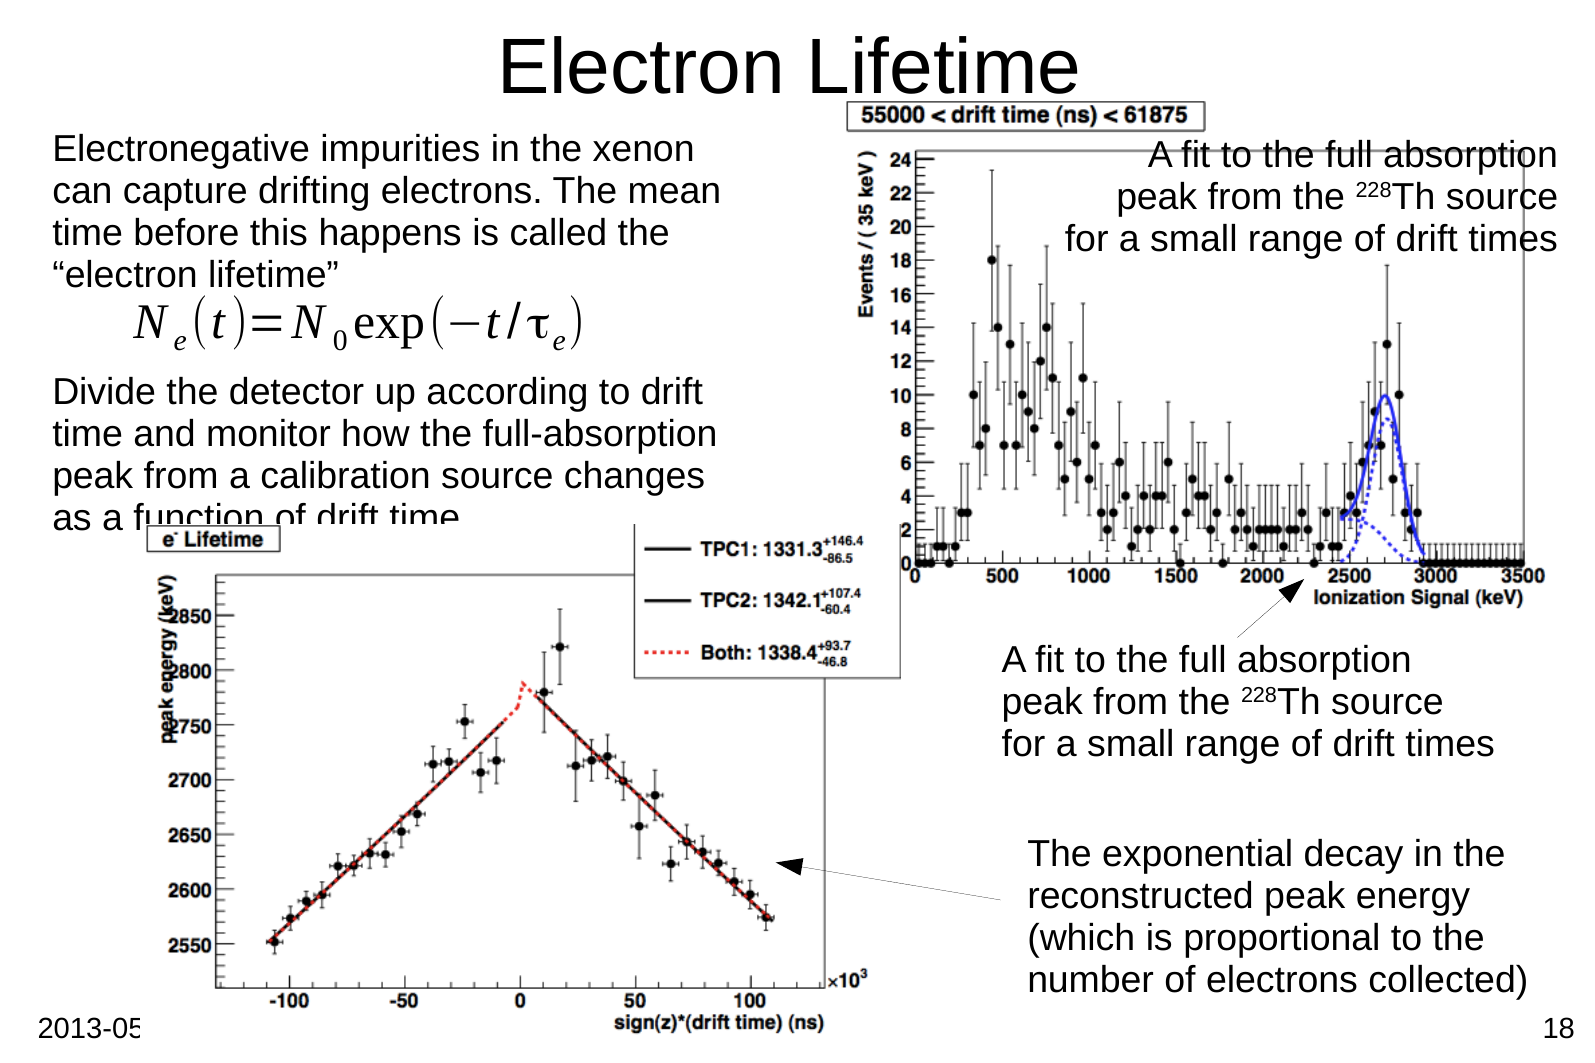

# Electron Lifetime
Electronegative impurities in the xenon can capture drifting electrons. The mean time before this happens is called the “electron lifetime”
A fit to the full absorption peak from the 228Th source
for a small range of drift times
Divide the detector up according to drift time and monitor how the full-absorption peak from a calibration source changes as a function of drift time
A fit to the full absorption peak from the 228Th source for a small range of drift times
The exponential decay in the reconstructed peak energy (which is proportional to the number of electrons collected)
2013-05-24
18